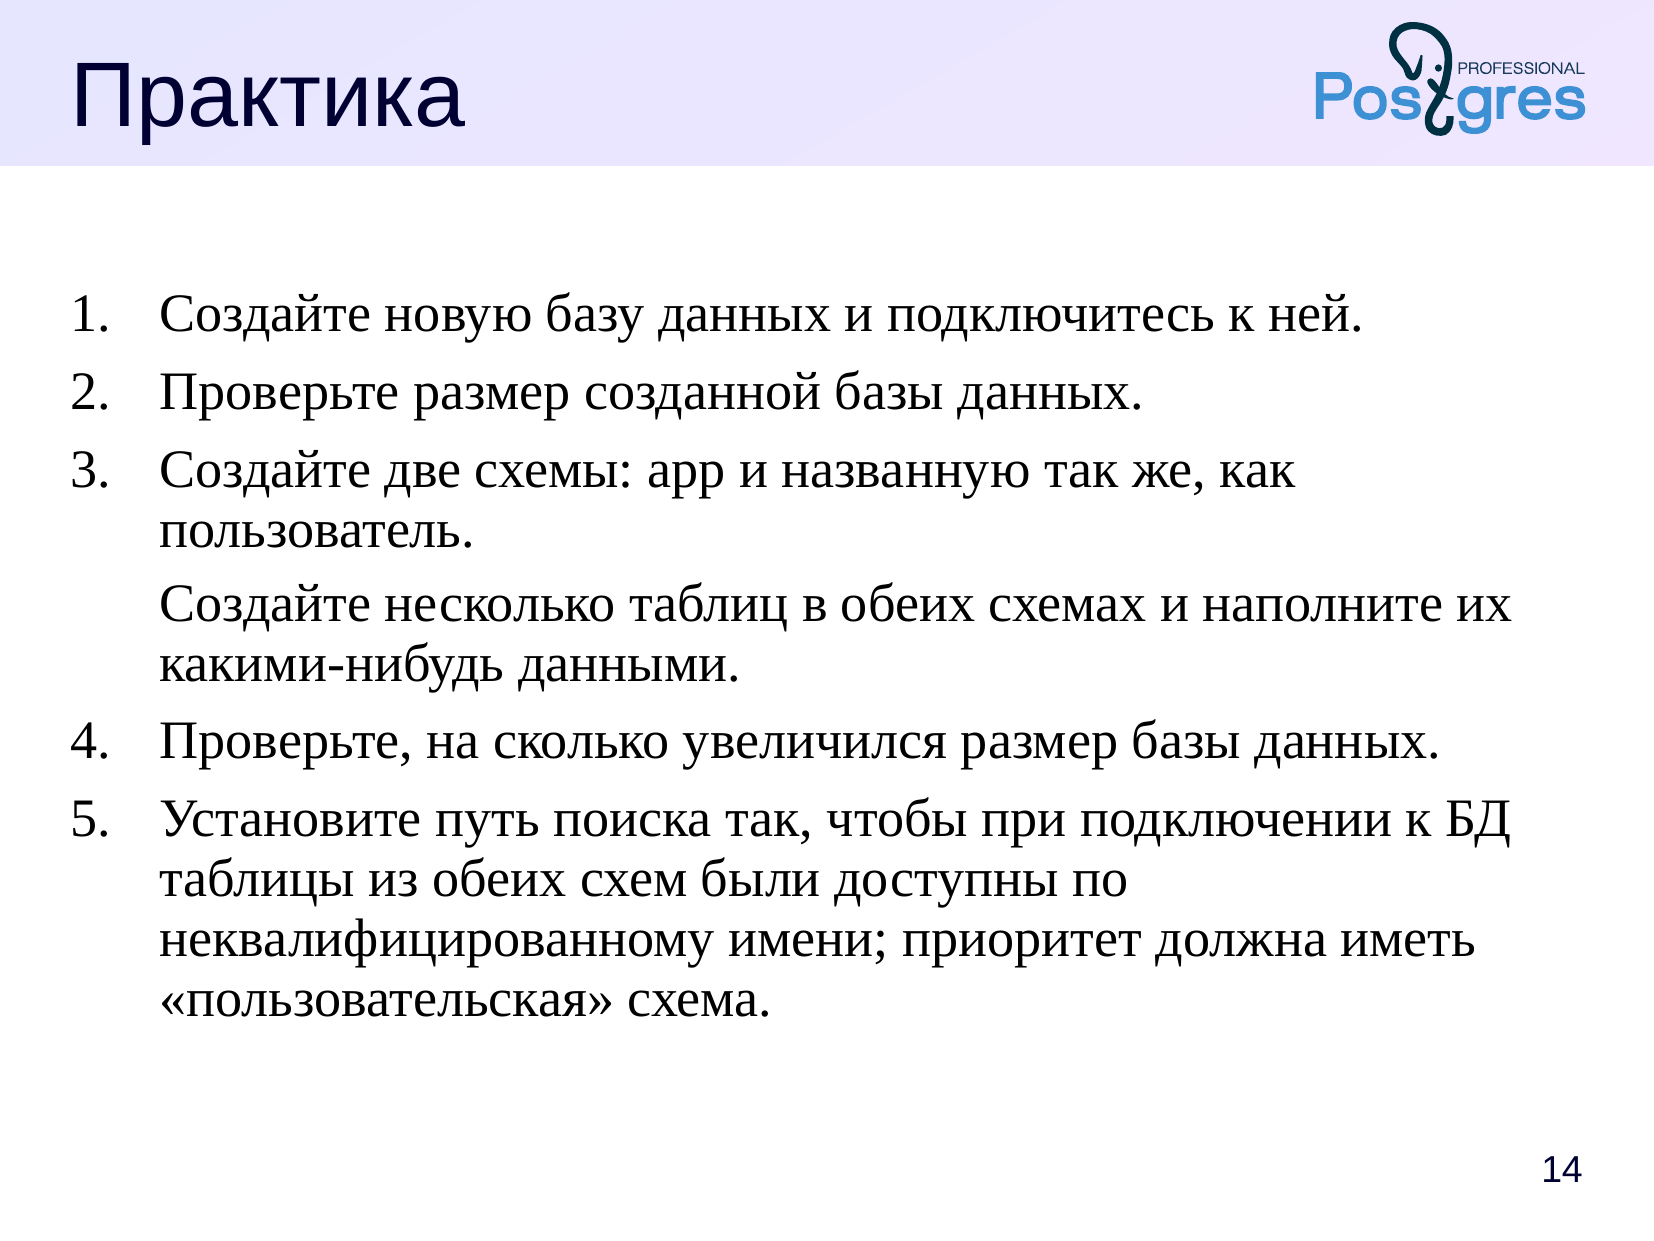

# Практика
Создайте новую базу данных и подключитесь к ней.
Проверьте размер созданной базы данных.
Создайте две схемы: app и названную так же, как пользователь.
Создайте несколько таблиц в обеих схемах и наполните их какими-нибудь данными.
Проверьте, на сколько увеличился размер базы данных.
Установите путь поиска так, чтобы при подключении к БД
таблицы из обеих схем были доступны по неквалифицированному имени; приоритет должна иметь «пользовательская» схема.